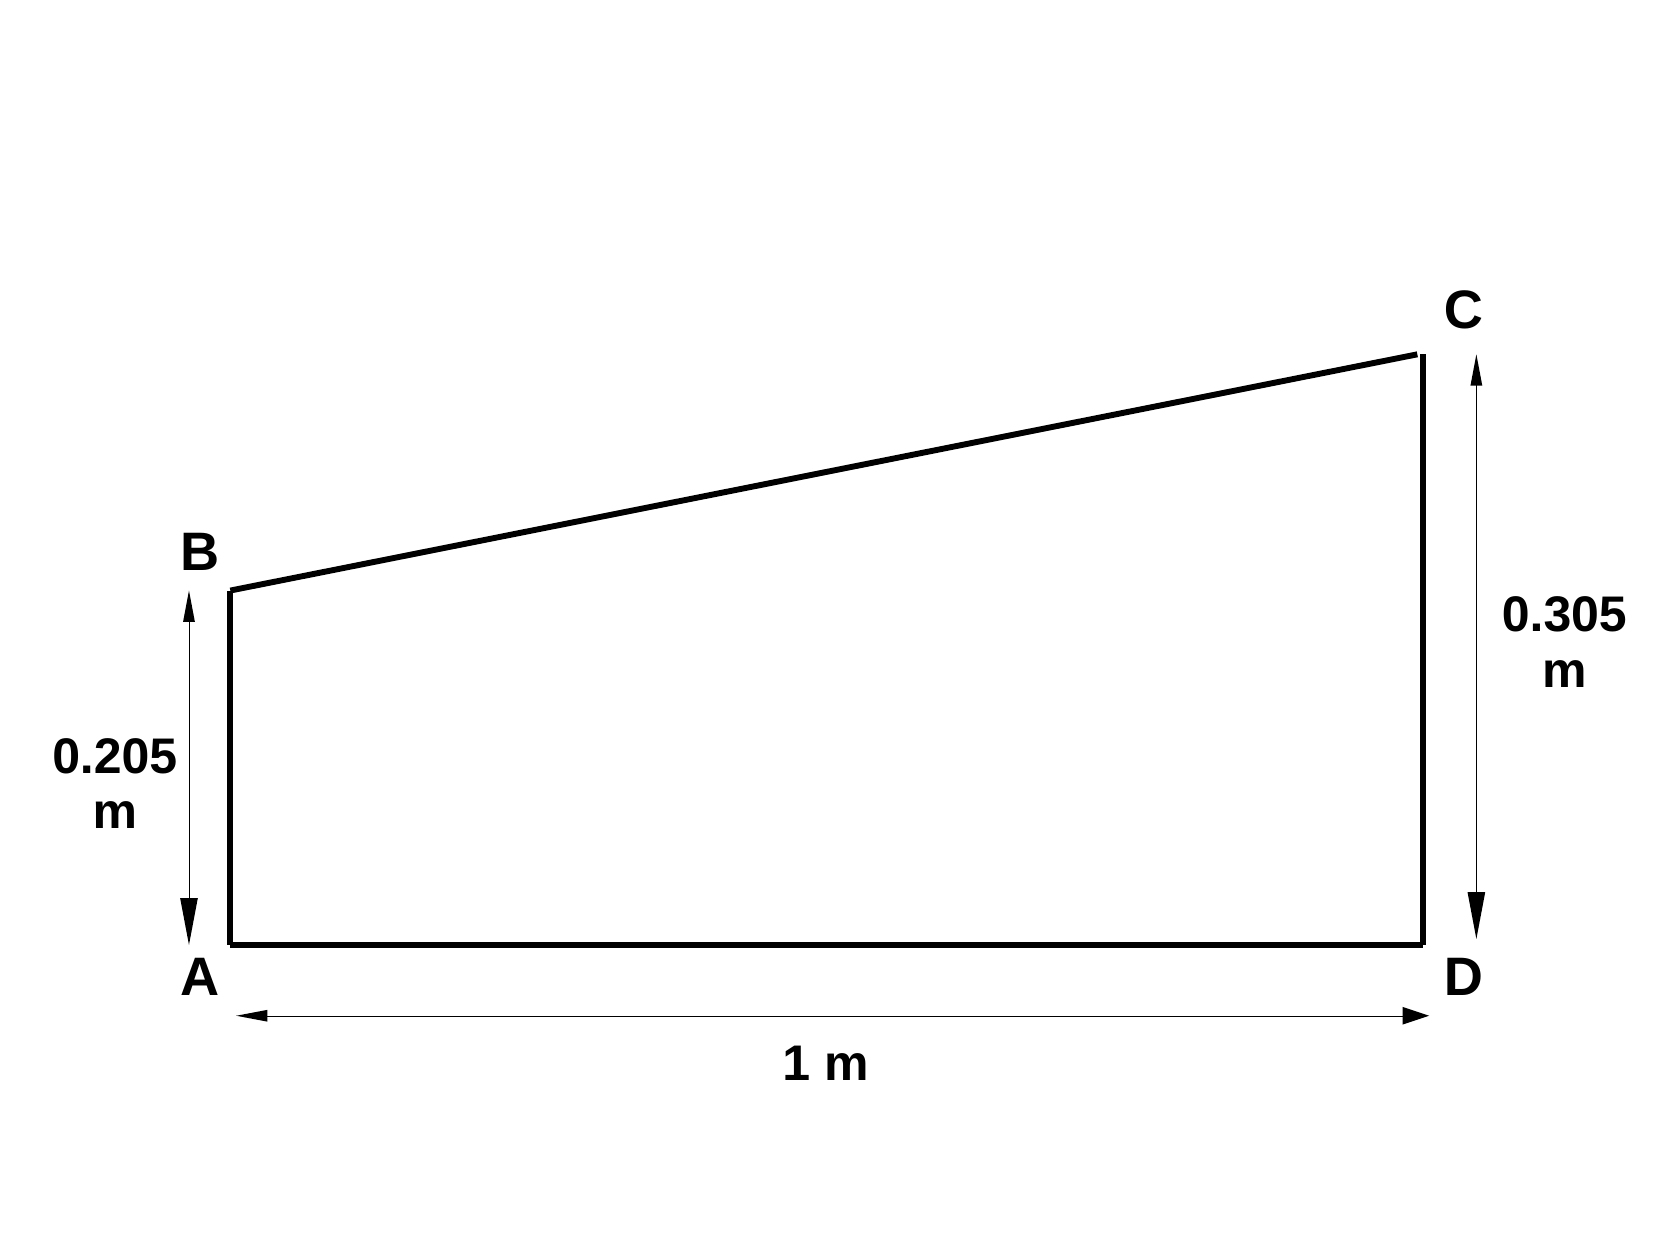

C
B
0.305
m
0.205
m
A
D
1 m